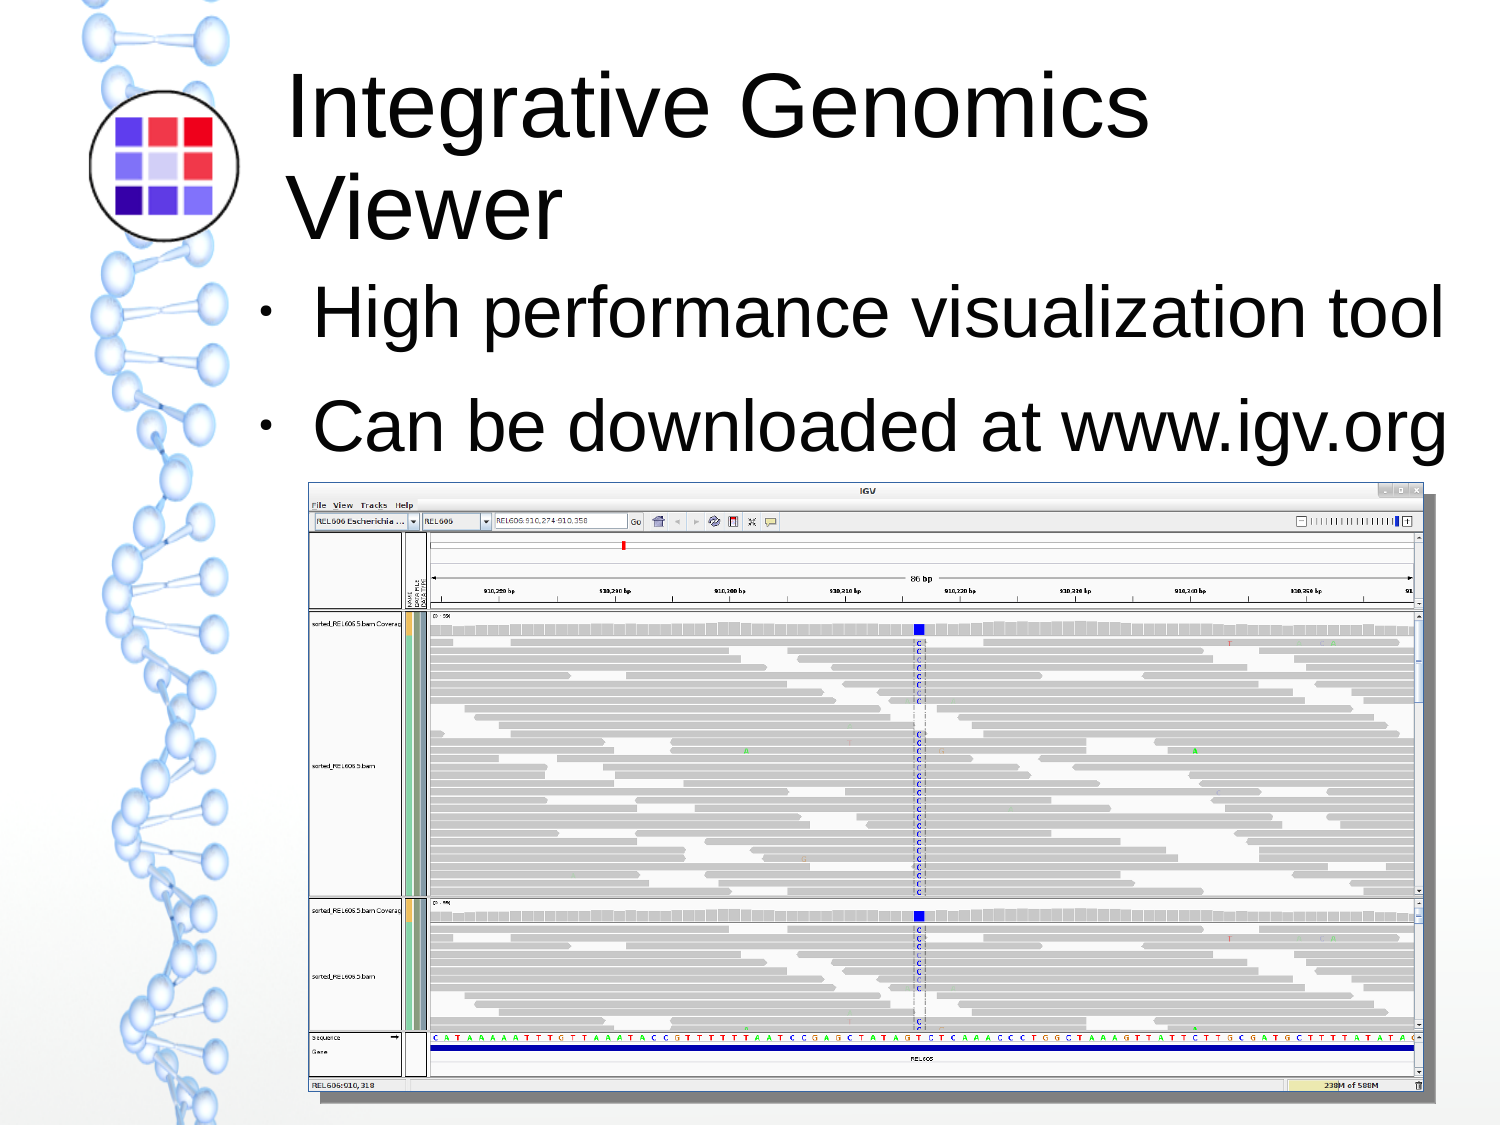

# Integrative Genomics Viewer
High performance visualization tool
Can be downloaded at www.igv.org